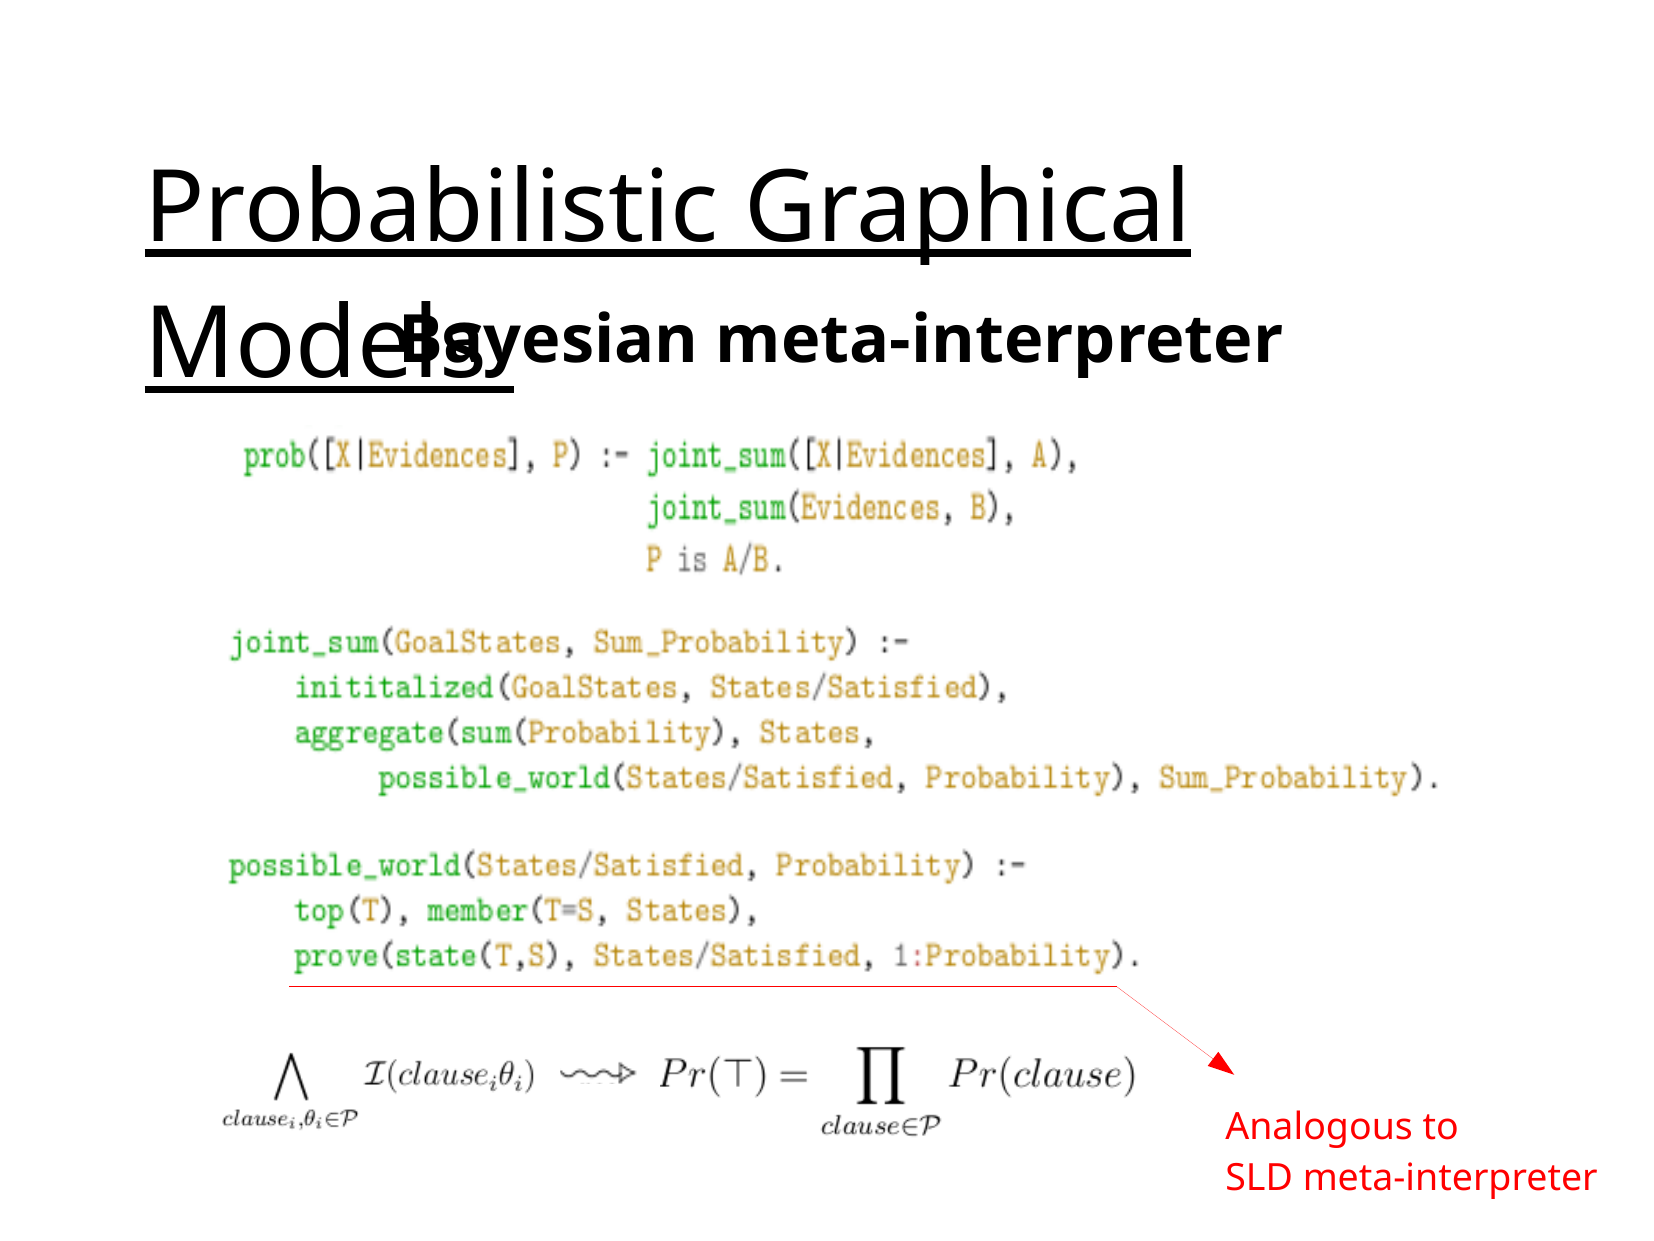

Probabilistic Graphical Models
Bayesian meta-interpreter
Analogous to
SLD meta-interpreter